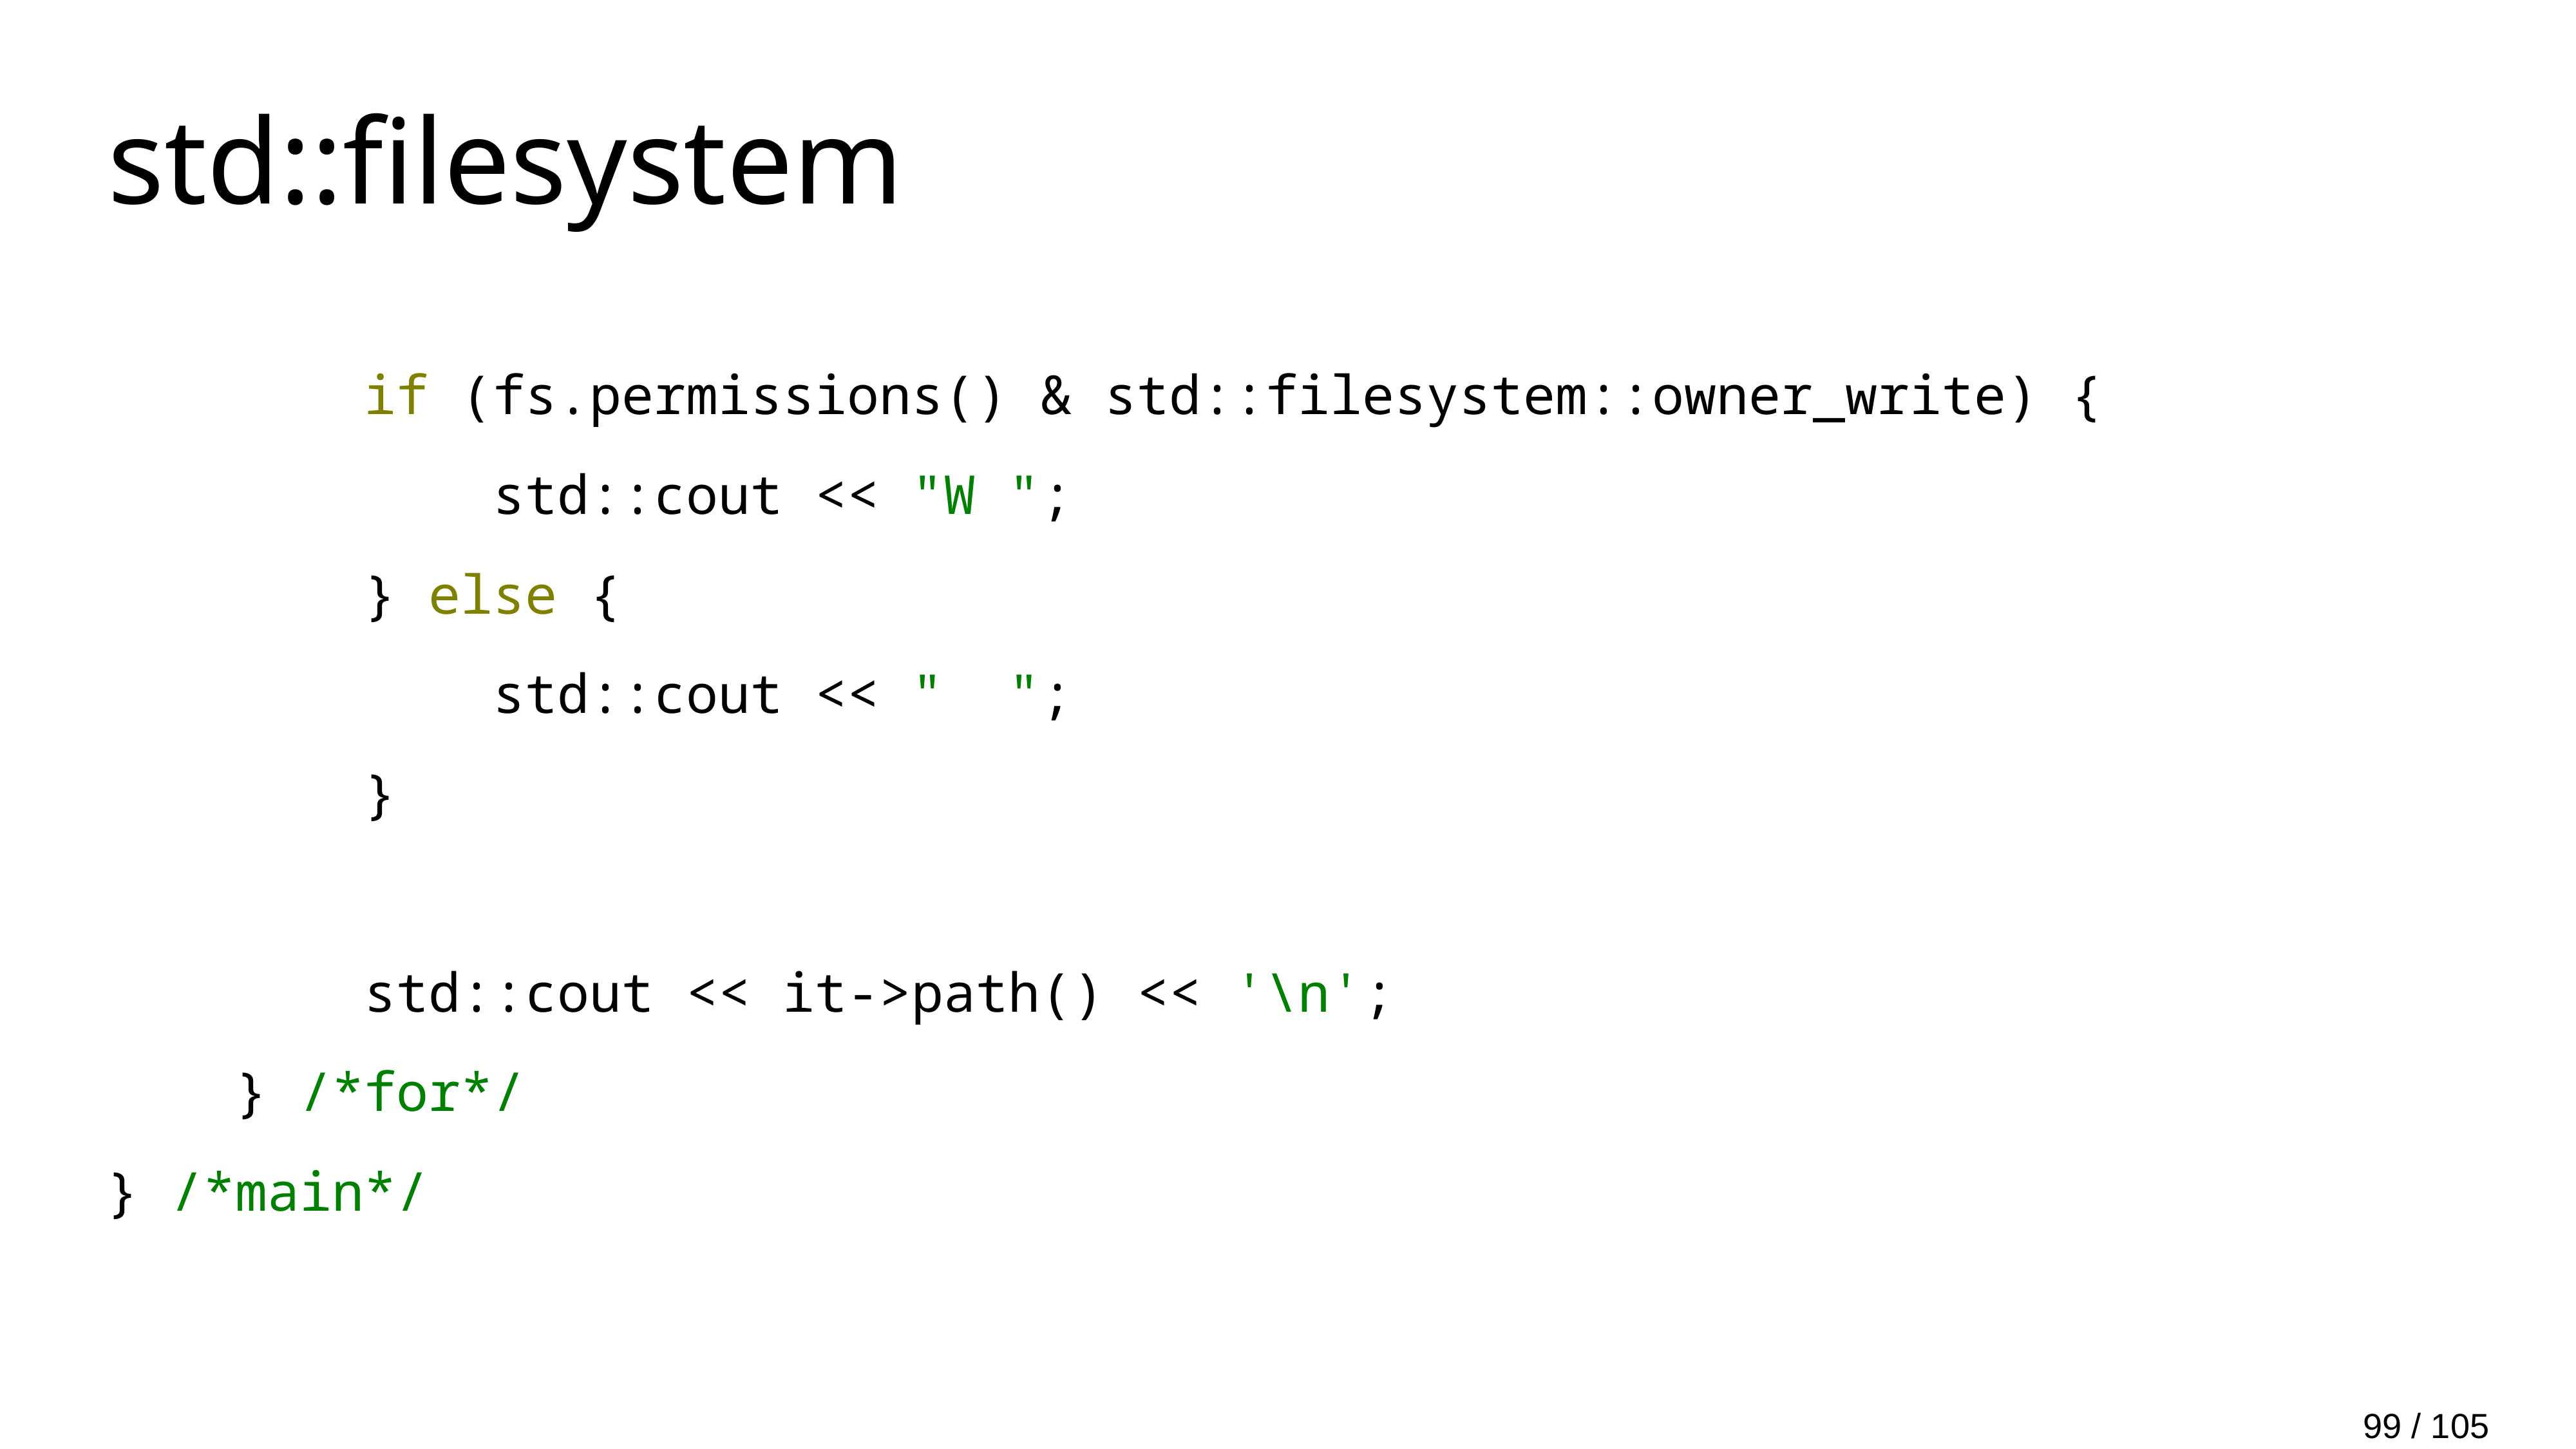

# std::filesystem
 if (fs.permissions() & std::filesystem::owner_write) {
 std::cout << "W ";
 } else {
 std::cout << " ";
 }
 std::cout << it->path() << '\n';
 } /*for*/
} /*main*/